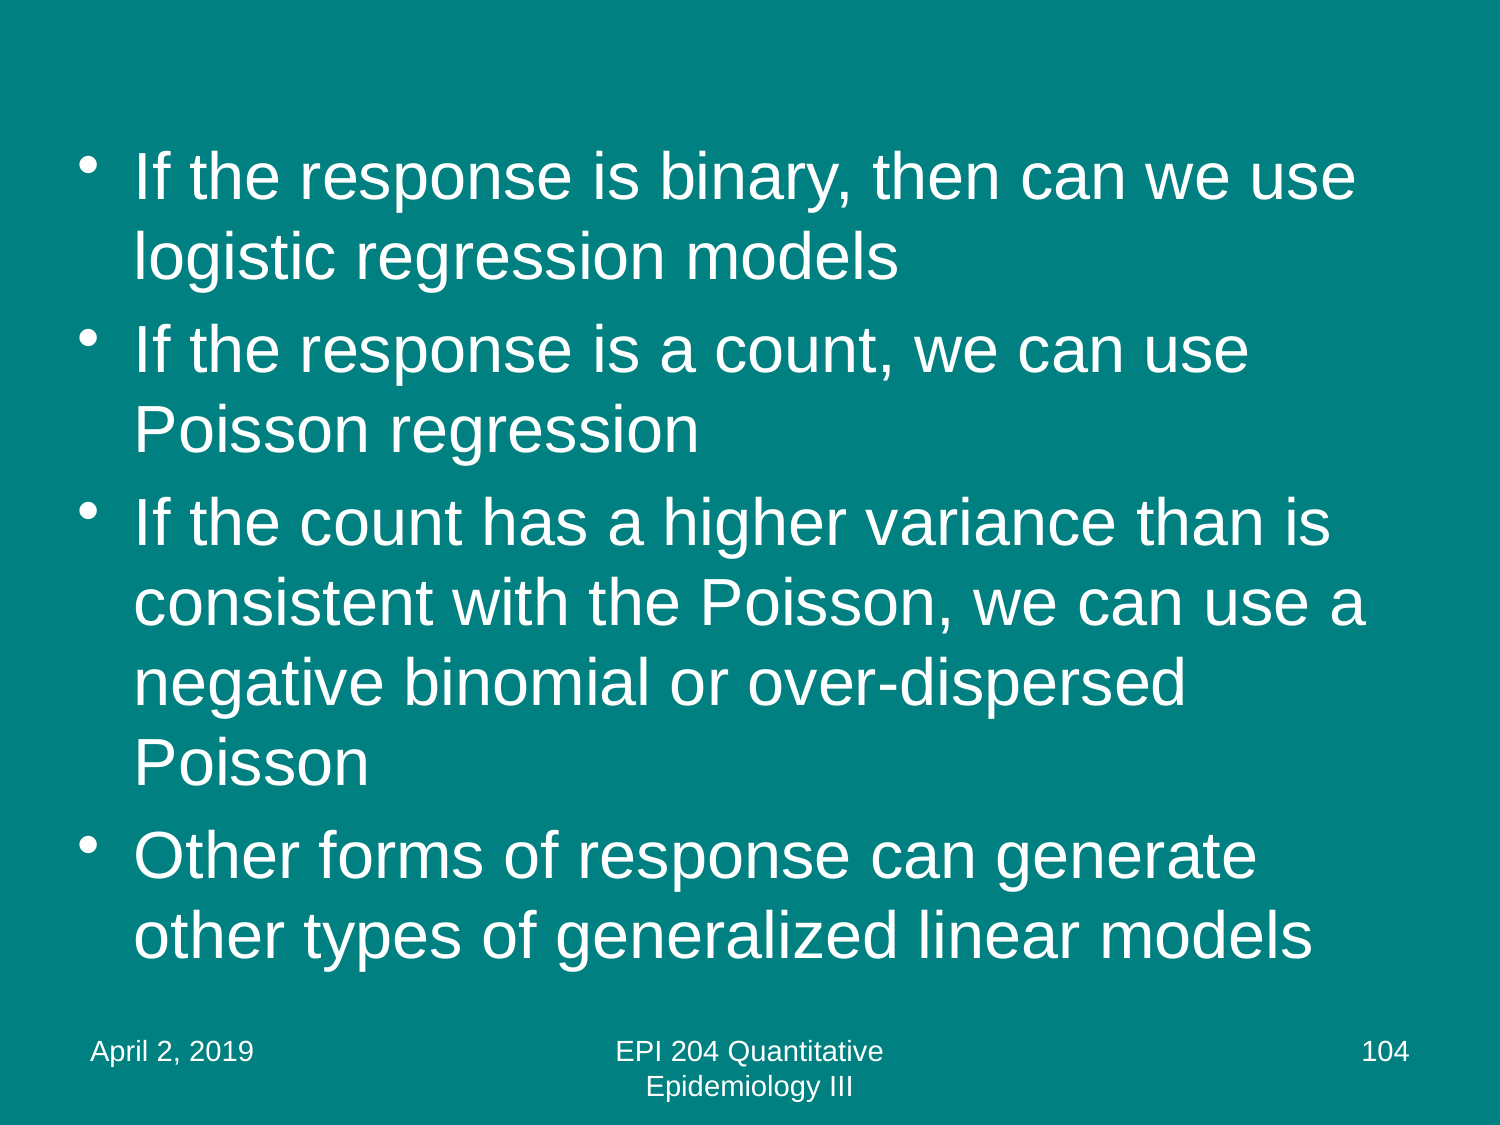

# If the response is binary, then can we use logistic regression models
If the response is a count, we can use Poisson regression
If the count has a higher variance than is consistent with the Poisson, we can use a negative binomial or over-dispersed Poisson
Other forms of response can generate other types of generalized linear models
April 2, 2019
EPI 204 Quantitative Epidemiology III